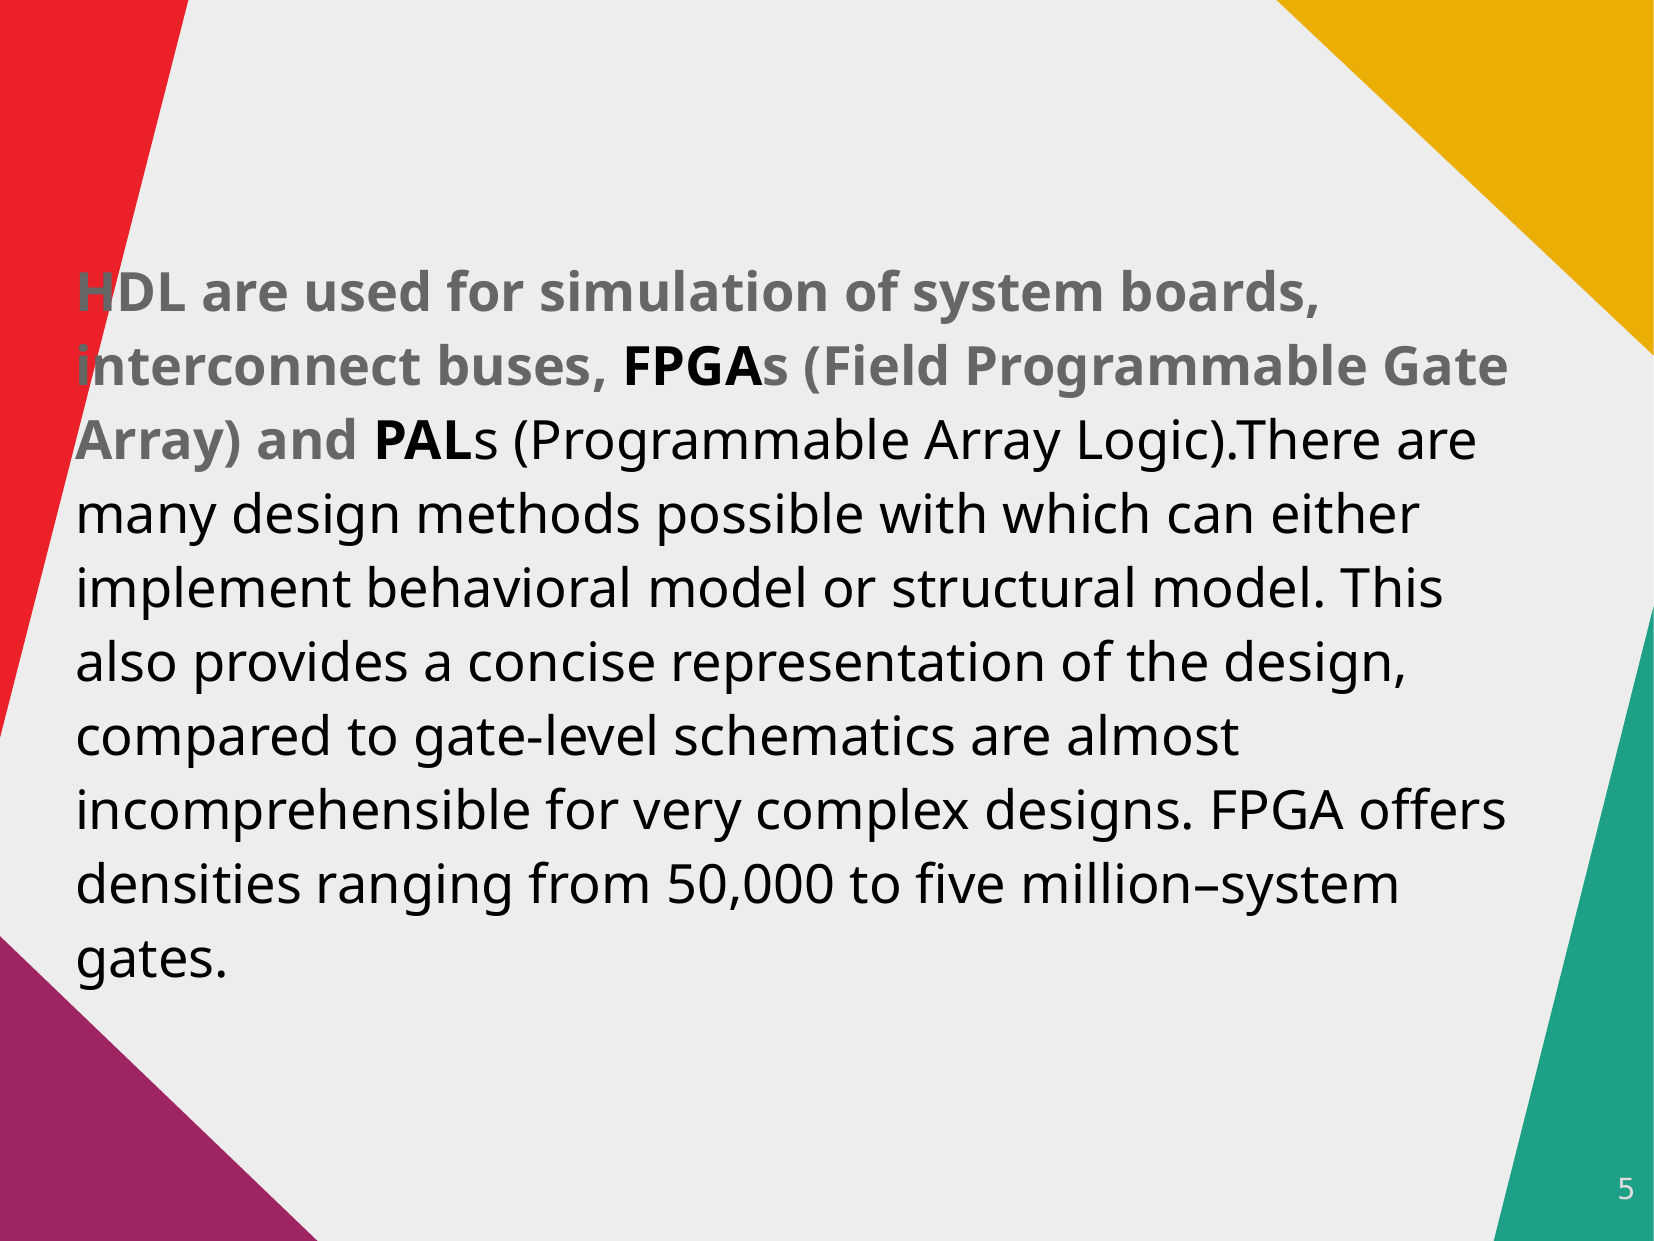

# HDL are used for simulation of system boards, interconnect buses, FPGAs (Field Programmable Gate Array) and PALs (Programmable Array Logic).There are many design methods possible with which can either implement behavioral model or structural model. This also provides a concise representation of the design, compared to gate-level schematics are almost incomprehensible for very complex designs. FPGA offers densities ranging from 50,000 to five million–system gates.
5